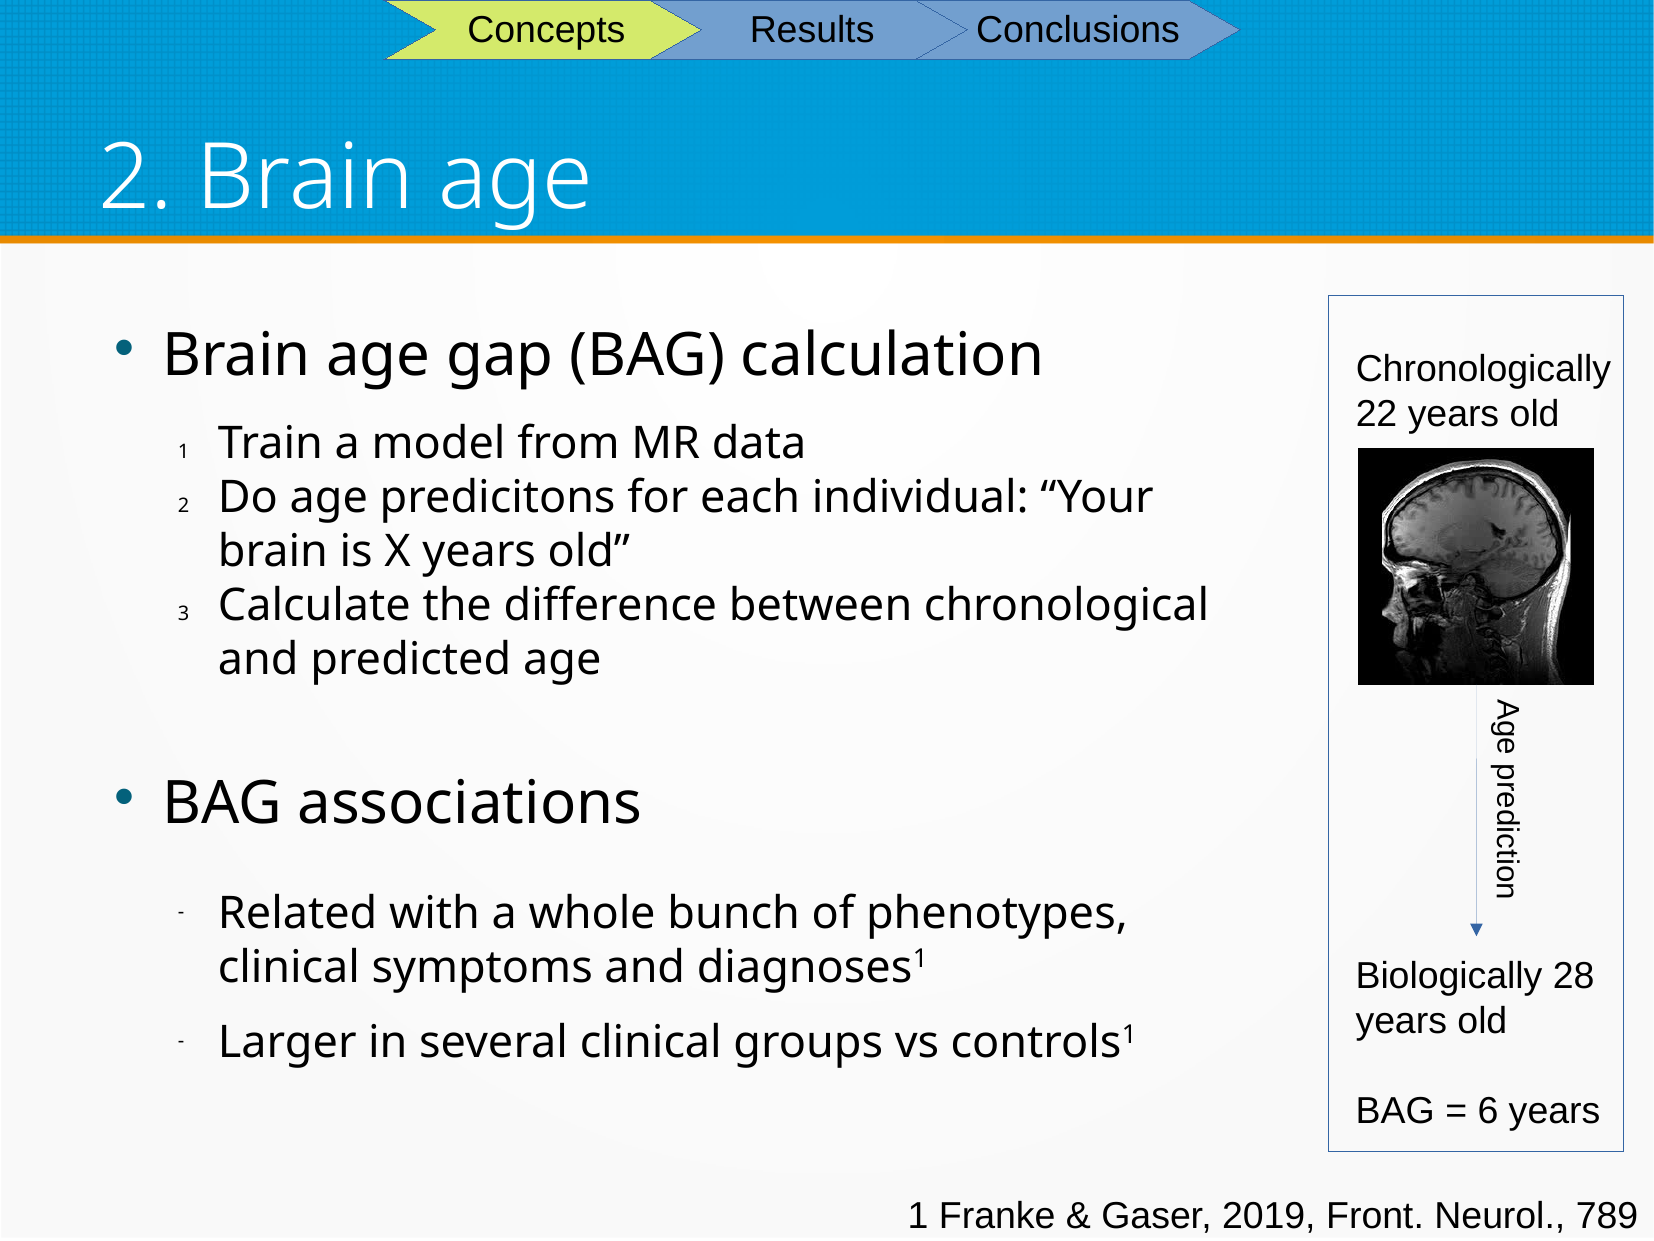

Concepts
Results
Conclusions
# 2. Brain age
Brain age gap (BAG) calculation
Train a model from MR data
Do age predicitons for each individual: “Your brain is X years old”
Calculate the difference between chronological and predicted age
BAG associations
Related with a whole bunch of phenotypes, clinical symptoms and diagnoses1
Larger in several clinical groups vs controls1
Chronologically 22 years old
Age prediction
Biologically 28 years old
BAG = 6 years
1 Franke & Gaser, 2019, Front. Neurol., 789